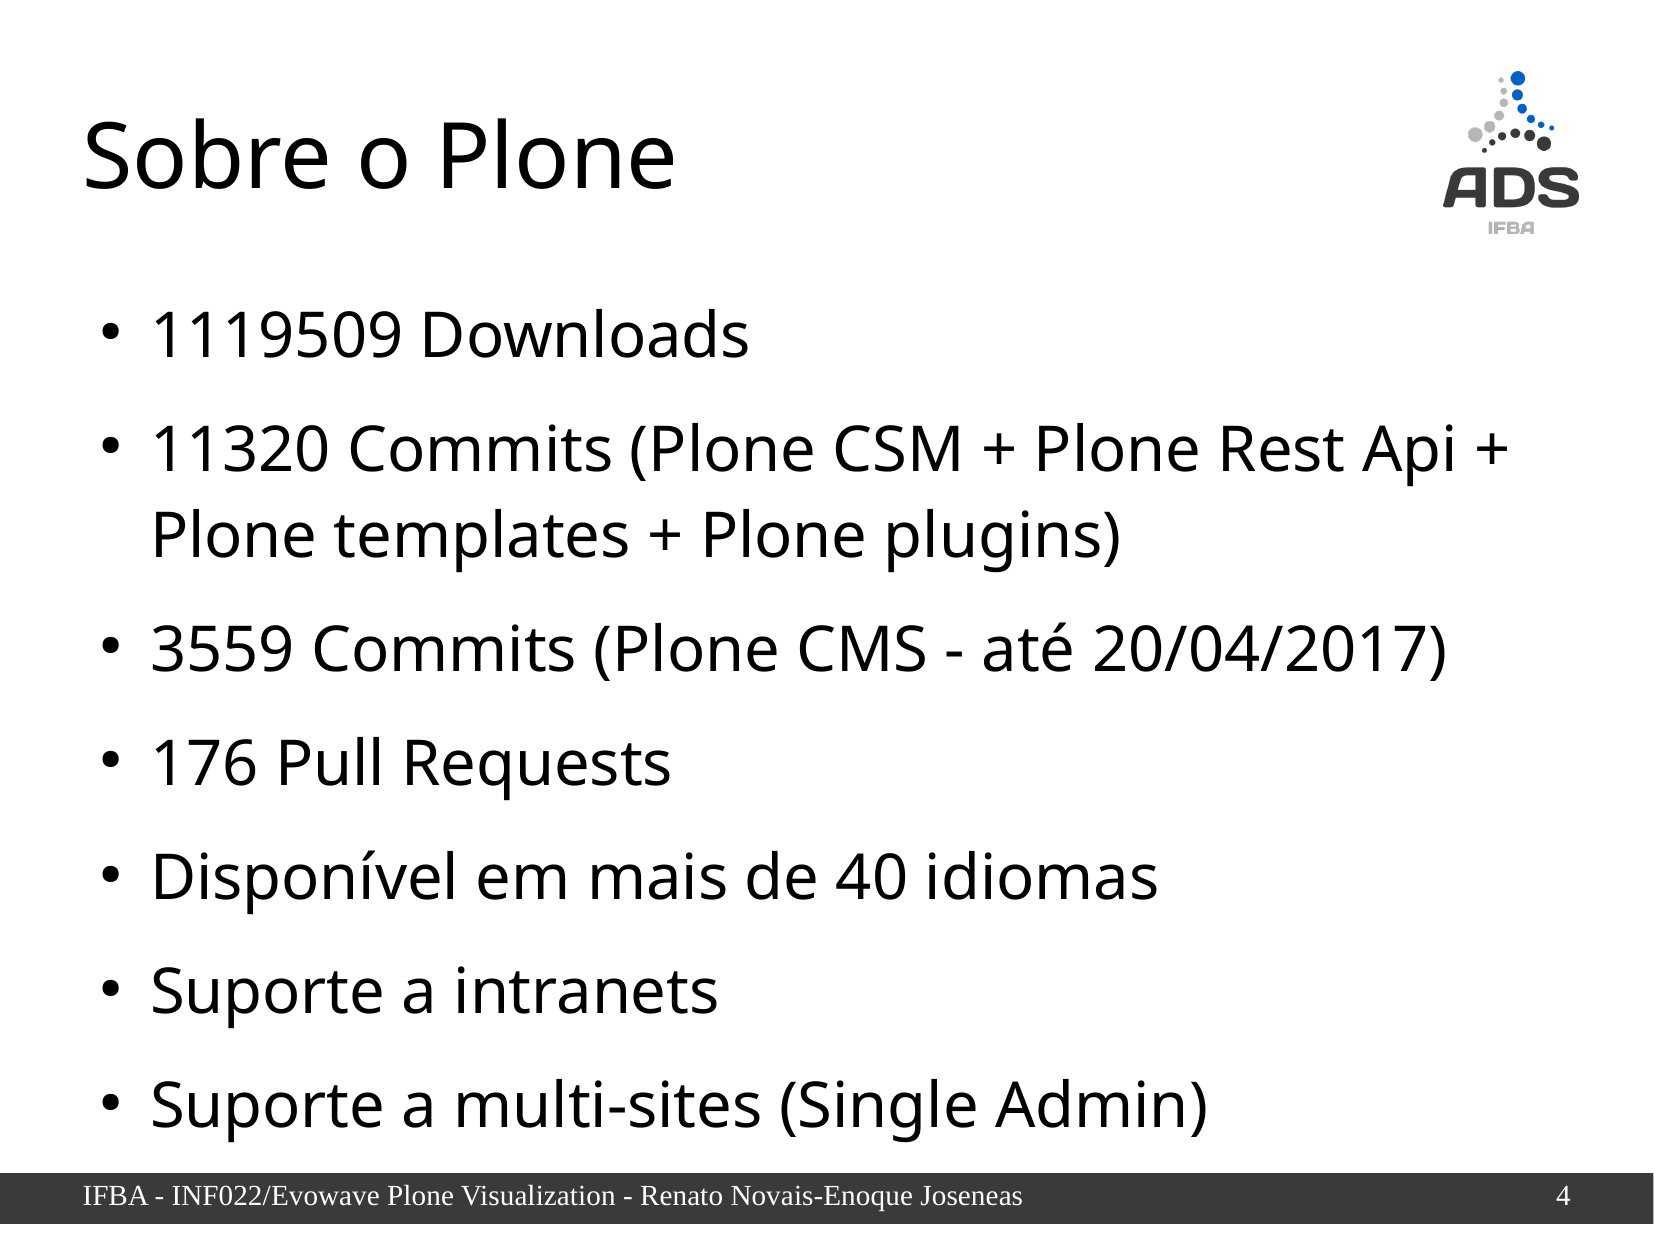

# Sobre o Plone
1119509 Downloads
11320 Commits (Plone CSM + Plone Rest Api + Plone templates + Plone plugins)
3559 Commits (Plone CMS - até 20/04/2017)
176 Pull Requests
Disponível em mais de 40 idiomas
Suporte a intranets
Suporte a multi-sites (Single Admin)
4